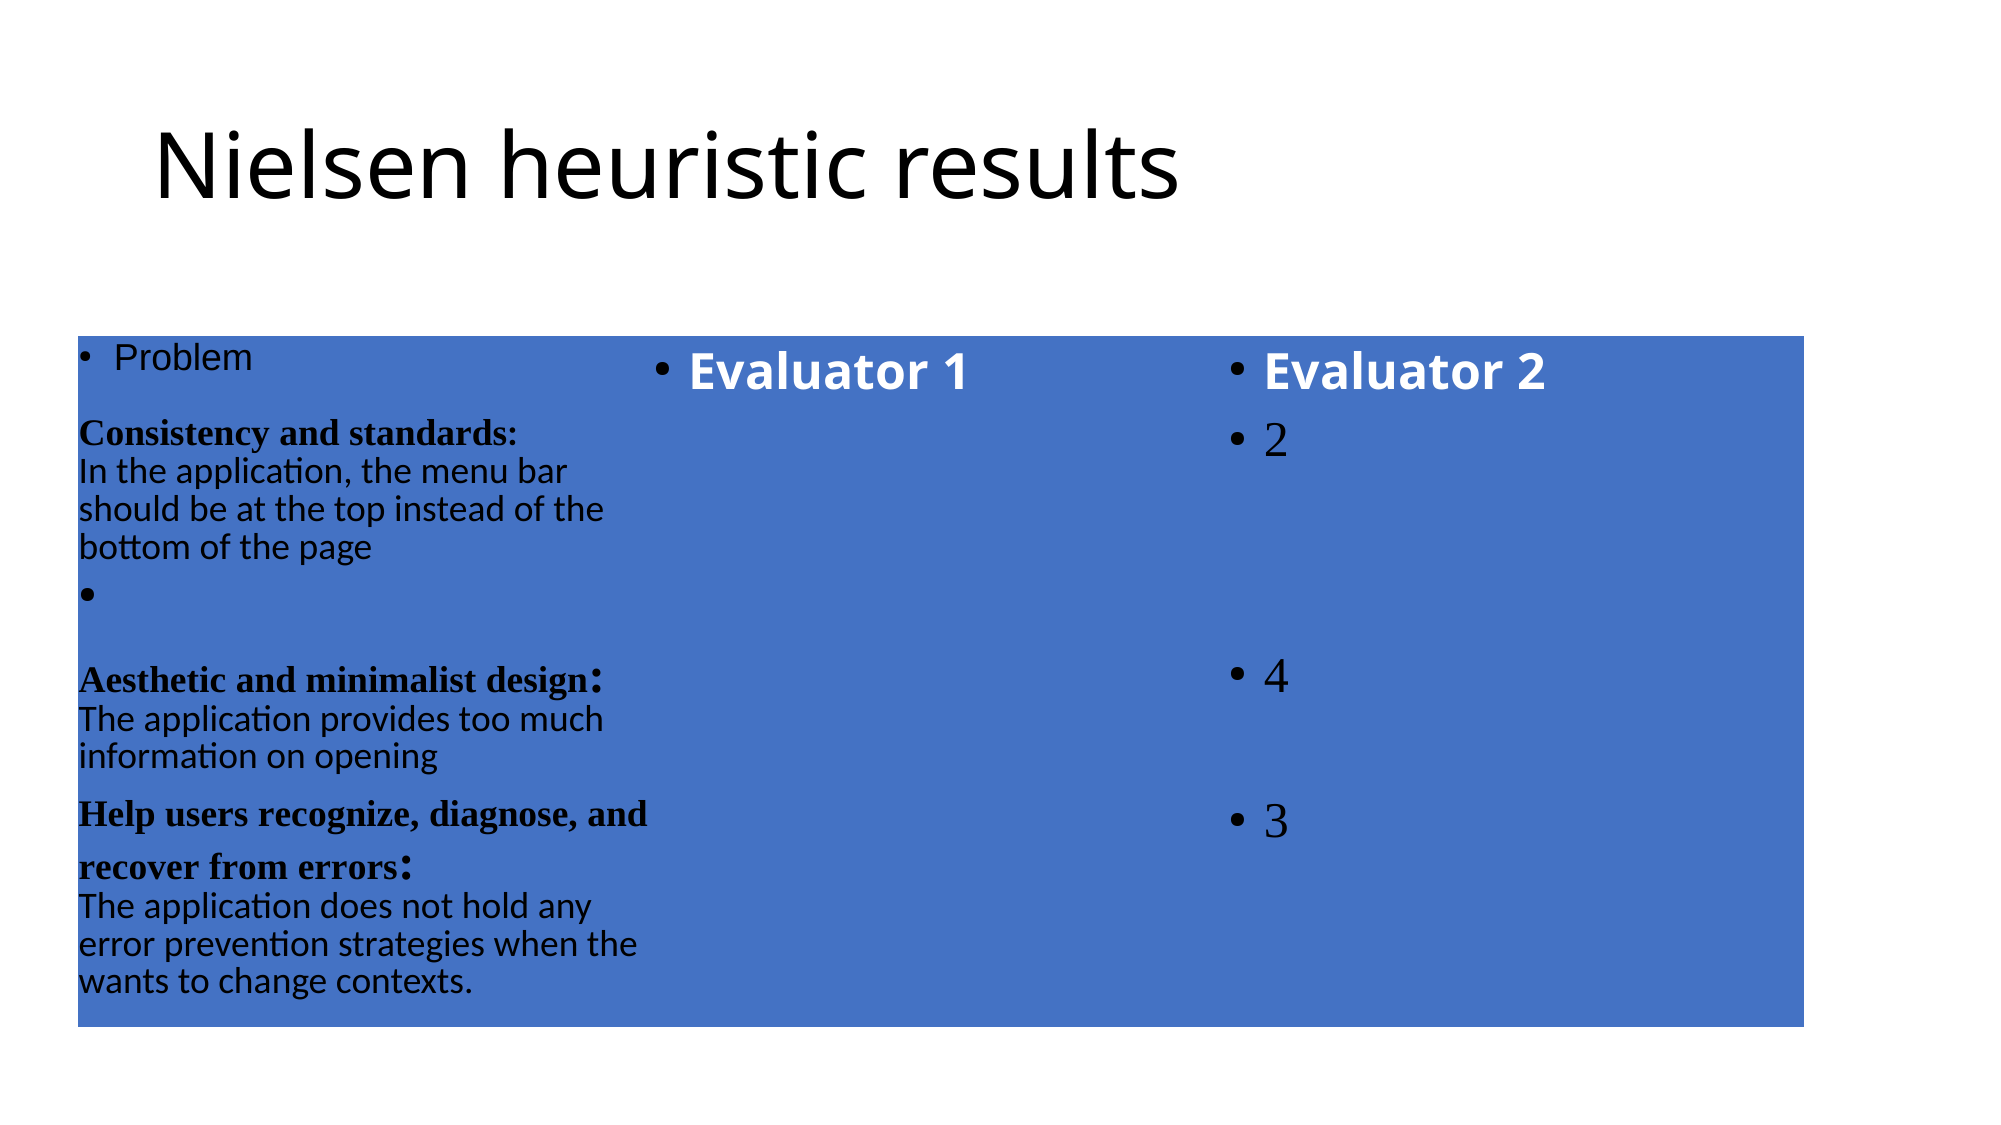

# Nielsen heuristic results
| Problem | Evaluator 1 | Evaluator 2 |
| --- | --- | --- |
| Consistency and standards: In the application, the menu bar should be at the top instead of the bottom of the page | | 2 |
| Aesthetic and minimalist design: The application provides too much information on opening | | 4 |
| Help users recognize, diagnose, and recover from errors: The application does not hold any error prevention strategies when the wants to change contexts. | | 3 |